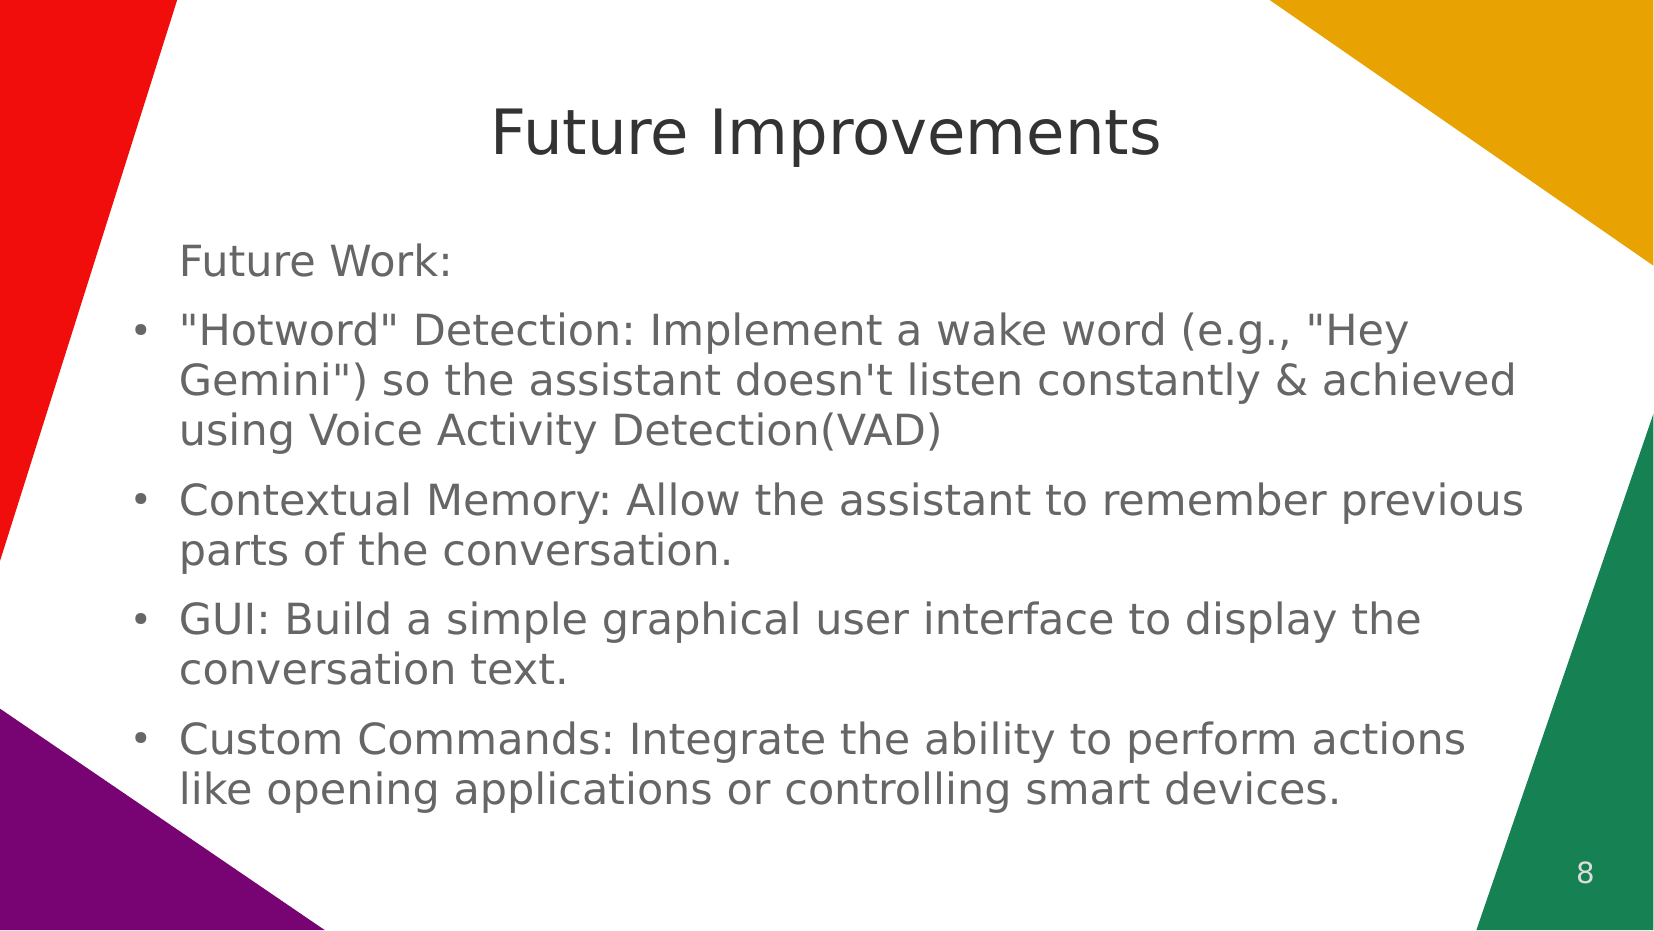

# Future Improvements
Future Work:
"Hotword" Detection: Implement a wake word (e.g., "Hey Gemini") so the assistant doesn't listen constantly & achieved using Voice Activity Detection(VAD)
Contextual Memory: Allow the assistant to remember previous parts of the conversation.
GUI: Build a simple graphical user interface to display the conversation text.
Custom Commands: Integrate the ability to perform actions like opening applications or controlling smart devices.
8